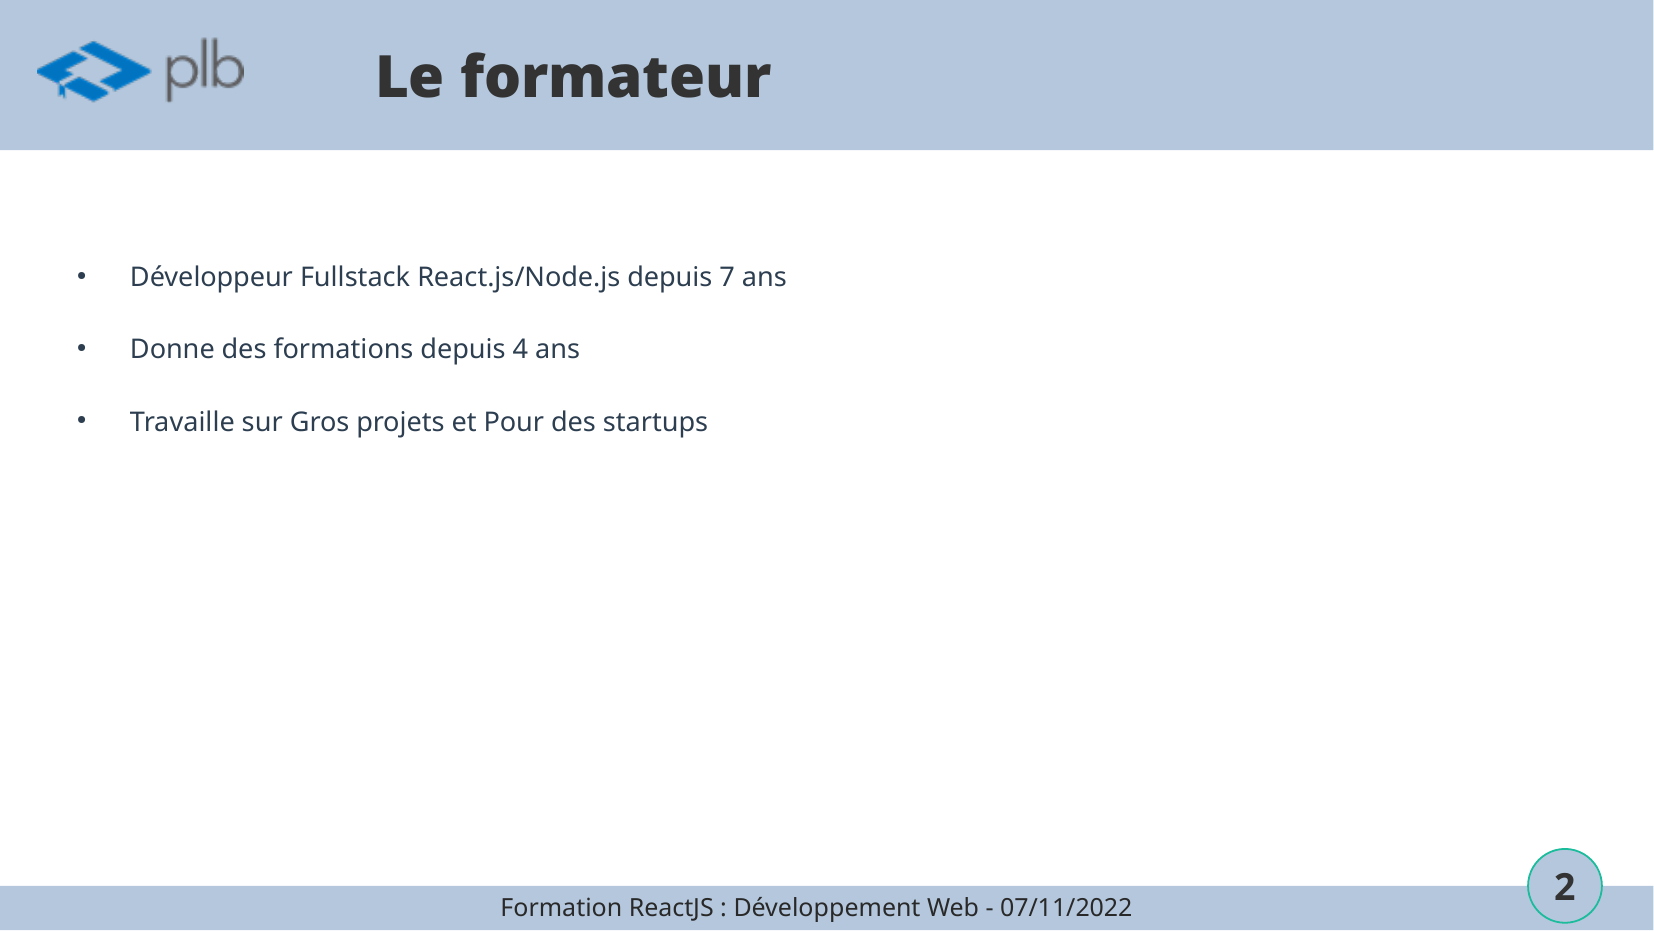

# Le formateur
Développeur Fullstack React.js/Node.js depuis 7 ans
Donne des formations depuis 4 ans
Travaille sur Gros projets et Pour des startups
Formation ReactJS : Développement Web - 07/11/2022